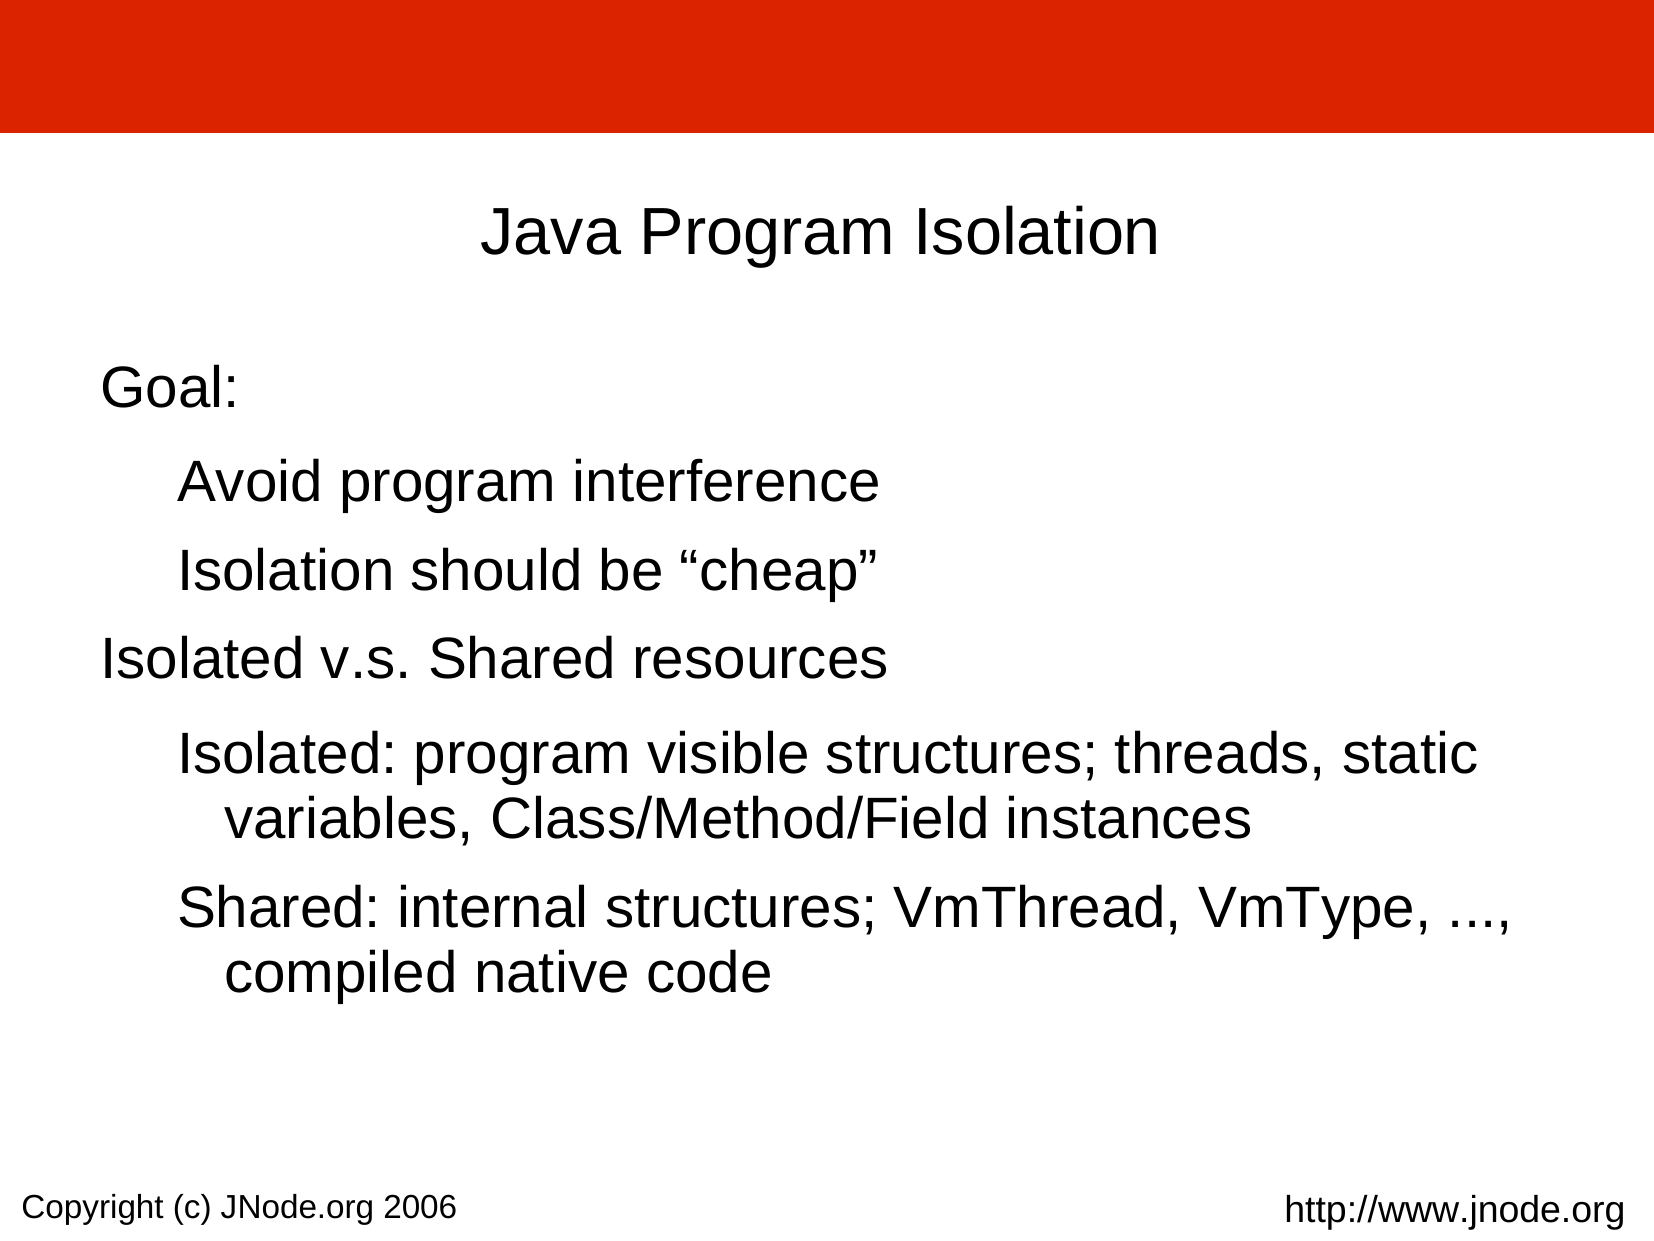

# Java Program Isolation
Goal:
Avoid program interference
Isolation should be “cheap”
Isolated v.s. Shared resources
Isolated: program visible structures; threads, static variables, Class/Method/Field instances
Shared: internal structures; VmThread, VmType, ..., compiled native code